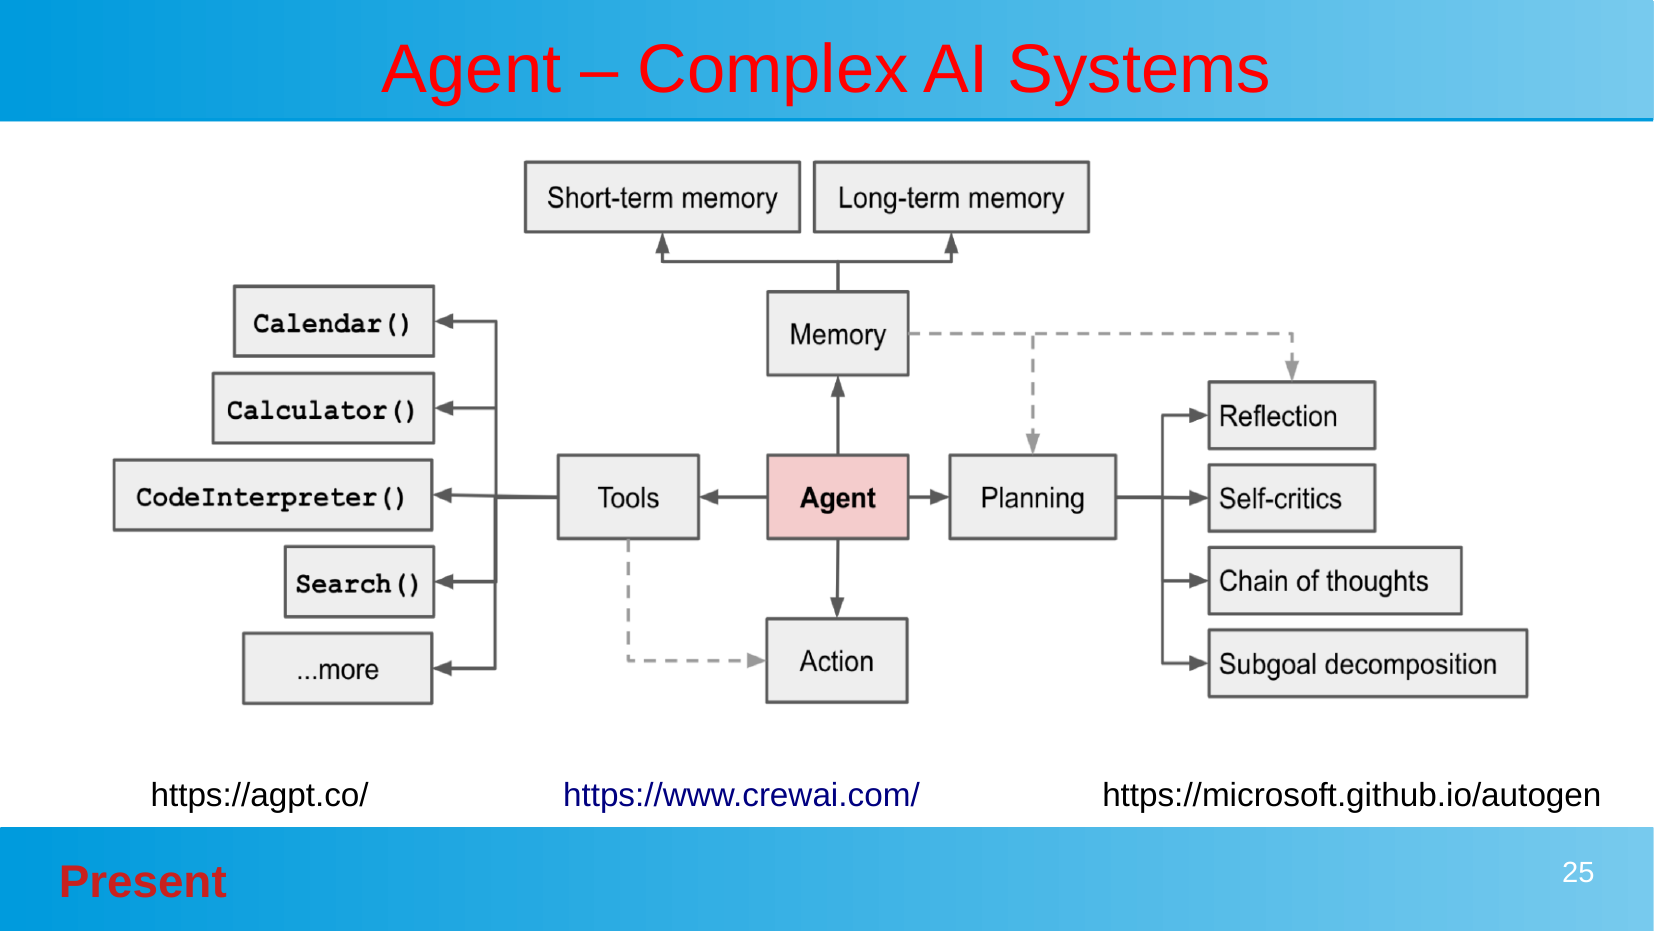

# Agent – Complex AI Systems
https://agpt.co/
https://www.crewai.com/
https://microsoft.github.io/autogen
25